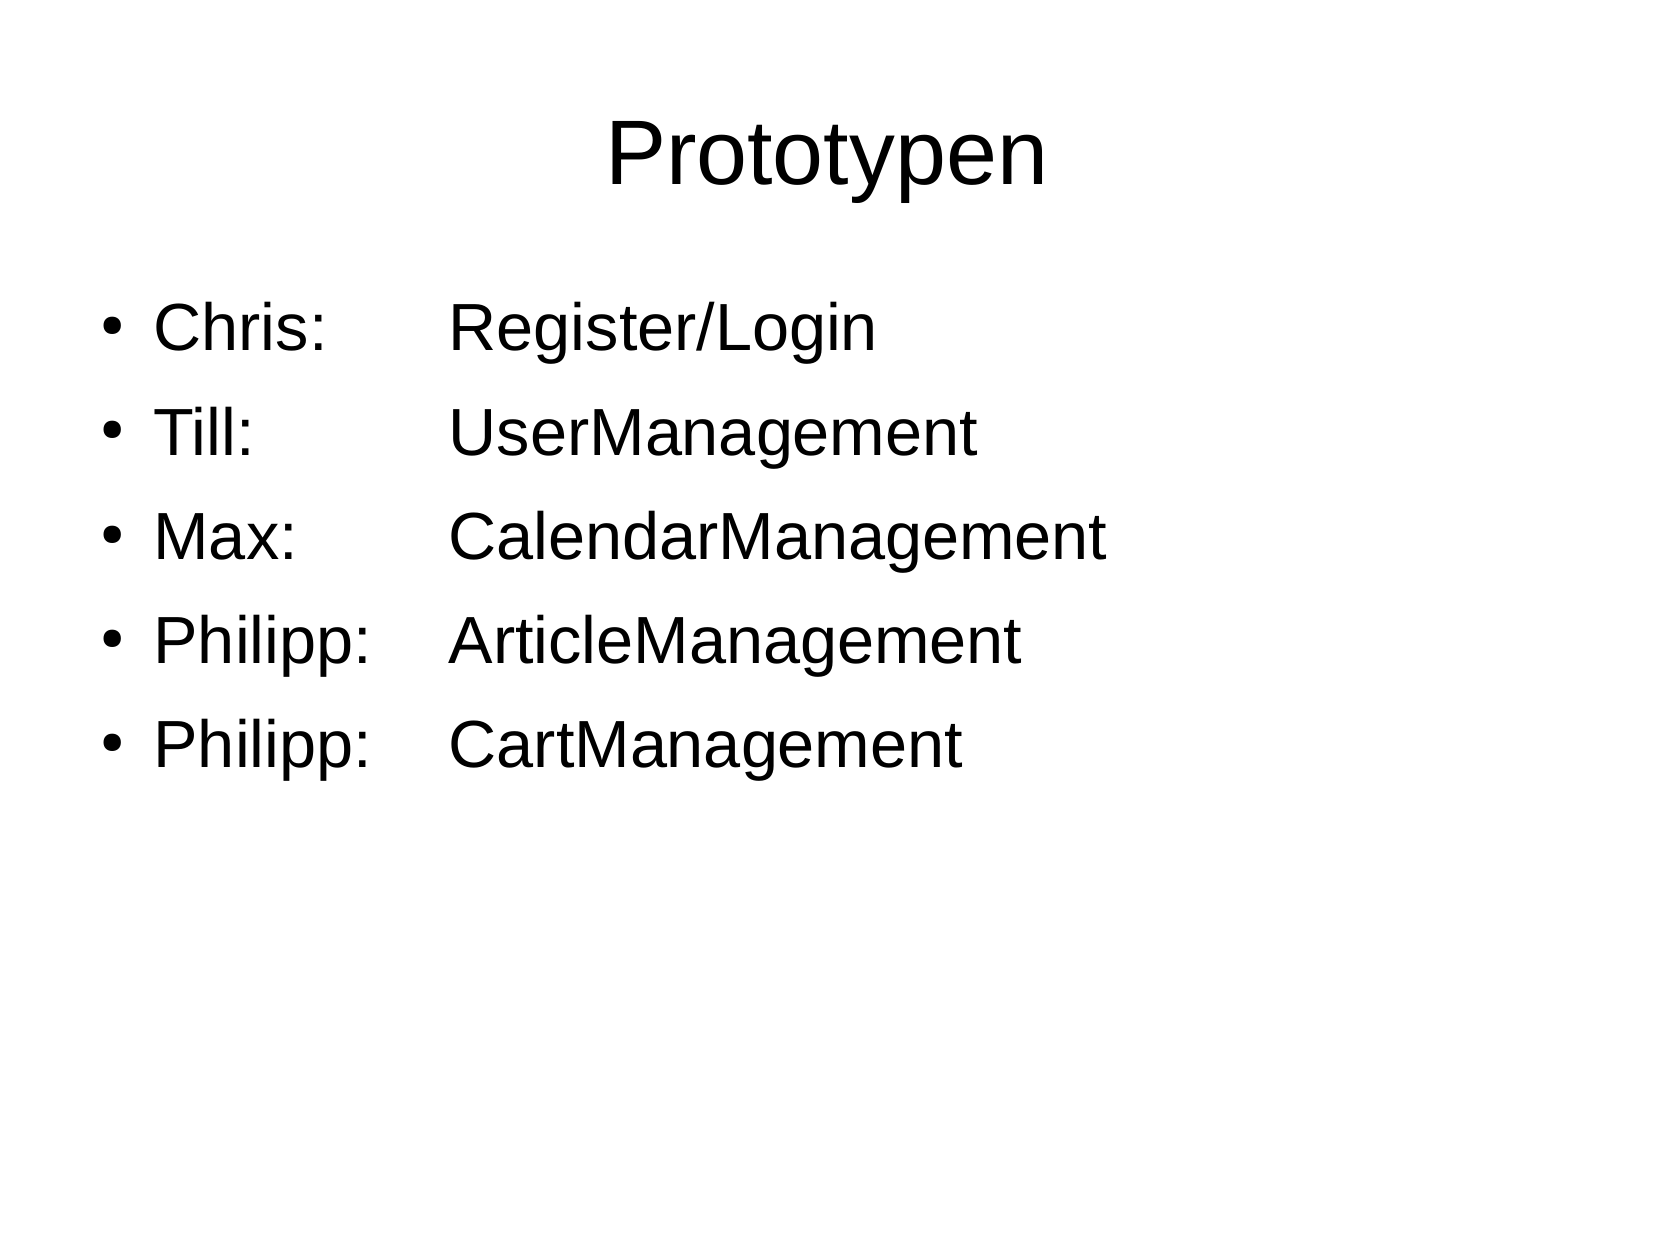

# Prototypen
Chris:		Register/Login
Till:			UserManagement
Max:			CalendarManagement
Philipp:		ArticleManagement
Philipp:		CartManagement